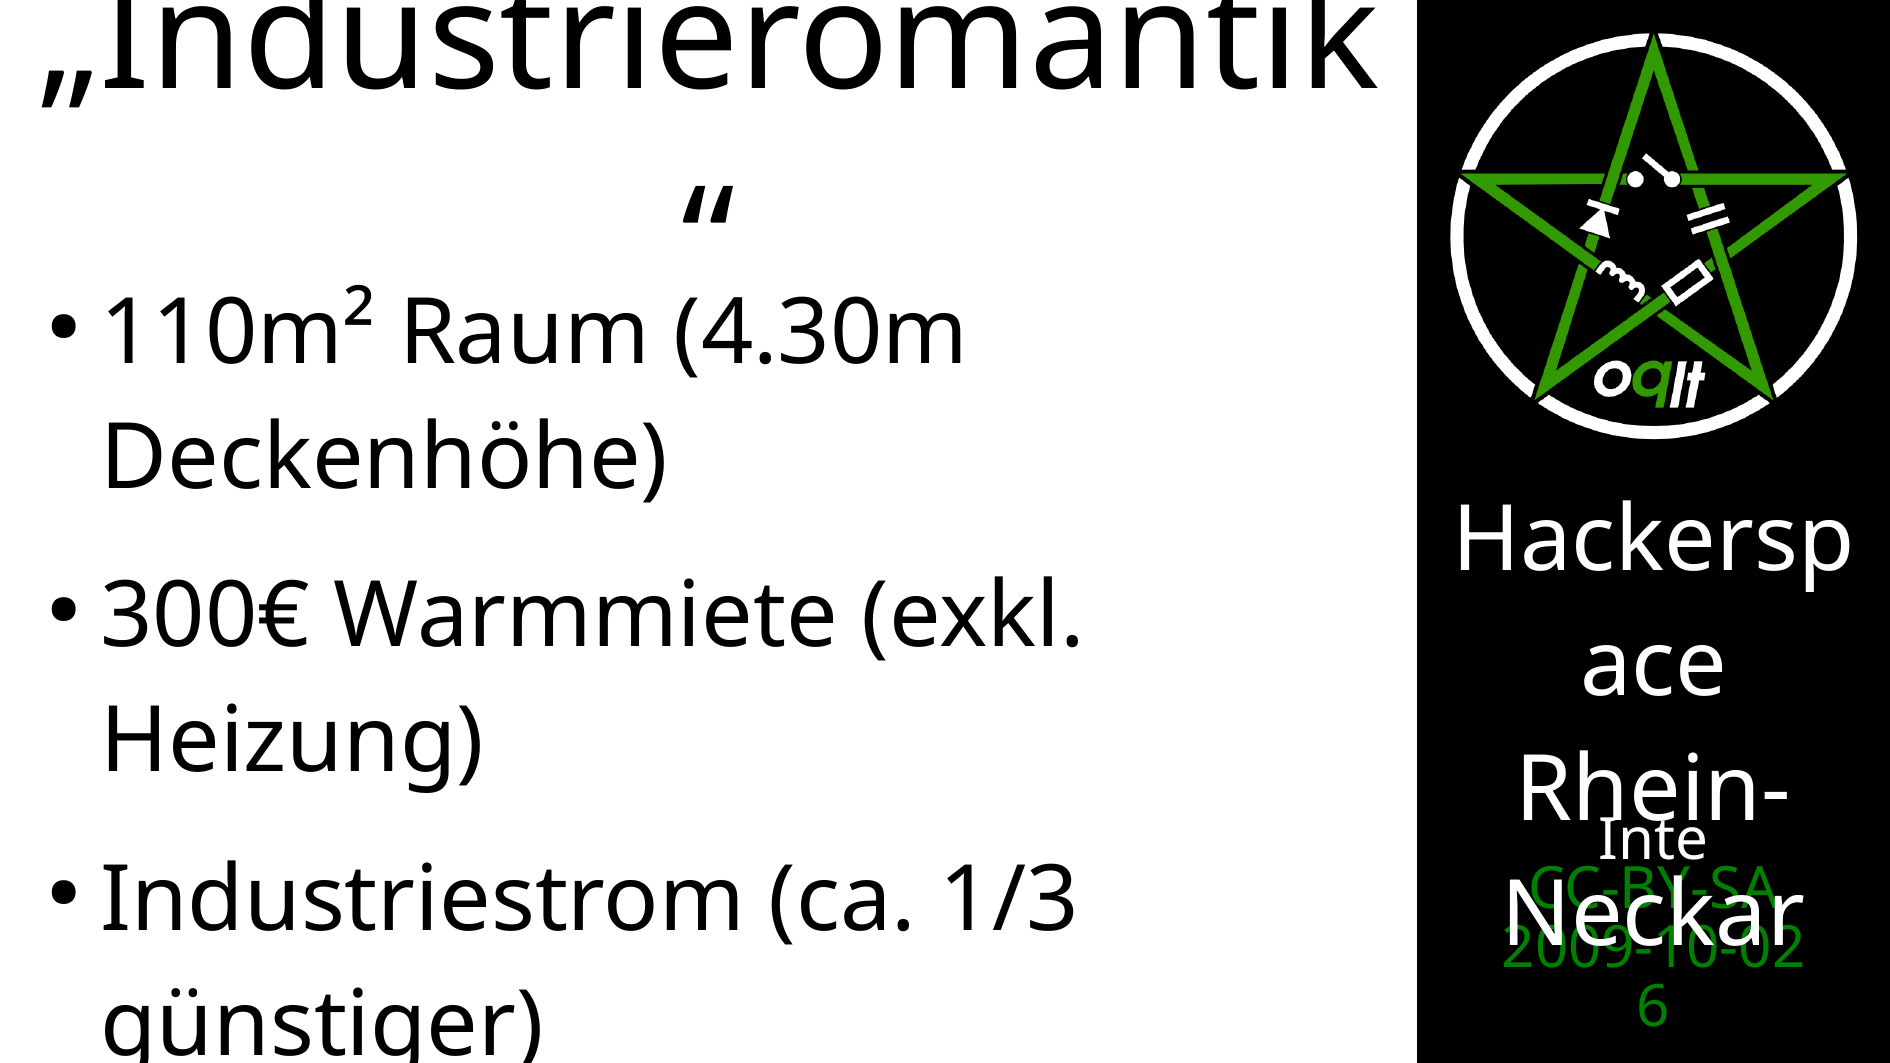

# „Industrieromantik“
110m² Raum (4.30m Deckenhöhe)
300€ Warmmiete (exkl. Heizung)
Industriestrom (ca. 1/3 günstiger)
200€ Stromkosten (inkl. Heizung)
Mitsprache bei Gebäuderenovierung
DSL 50€
CC-BY-SA
2009-10-02
6